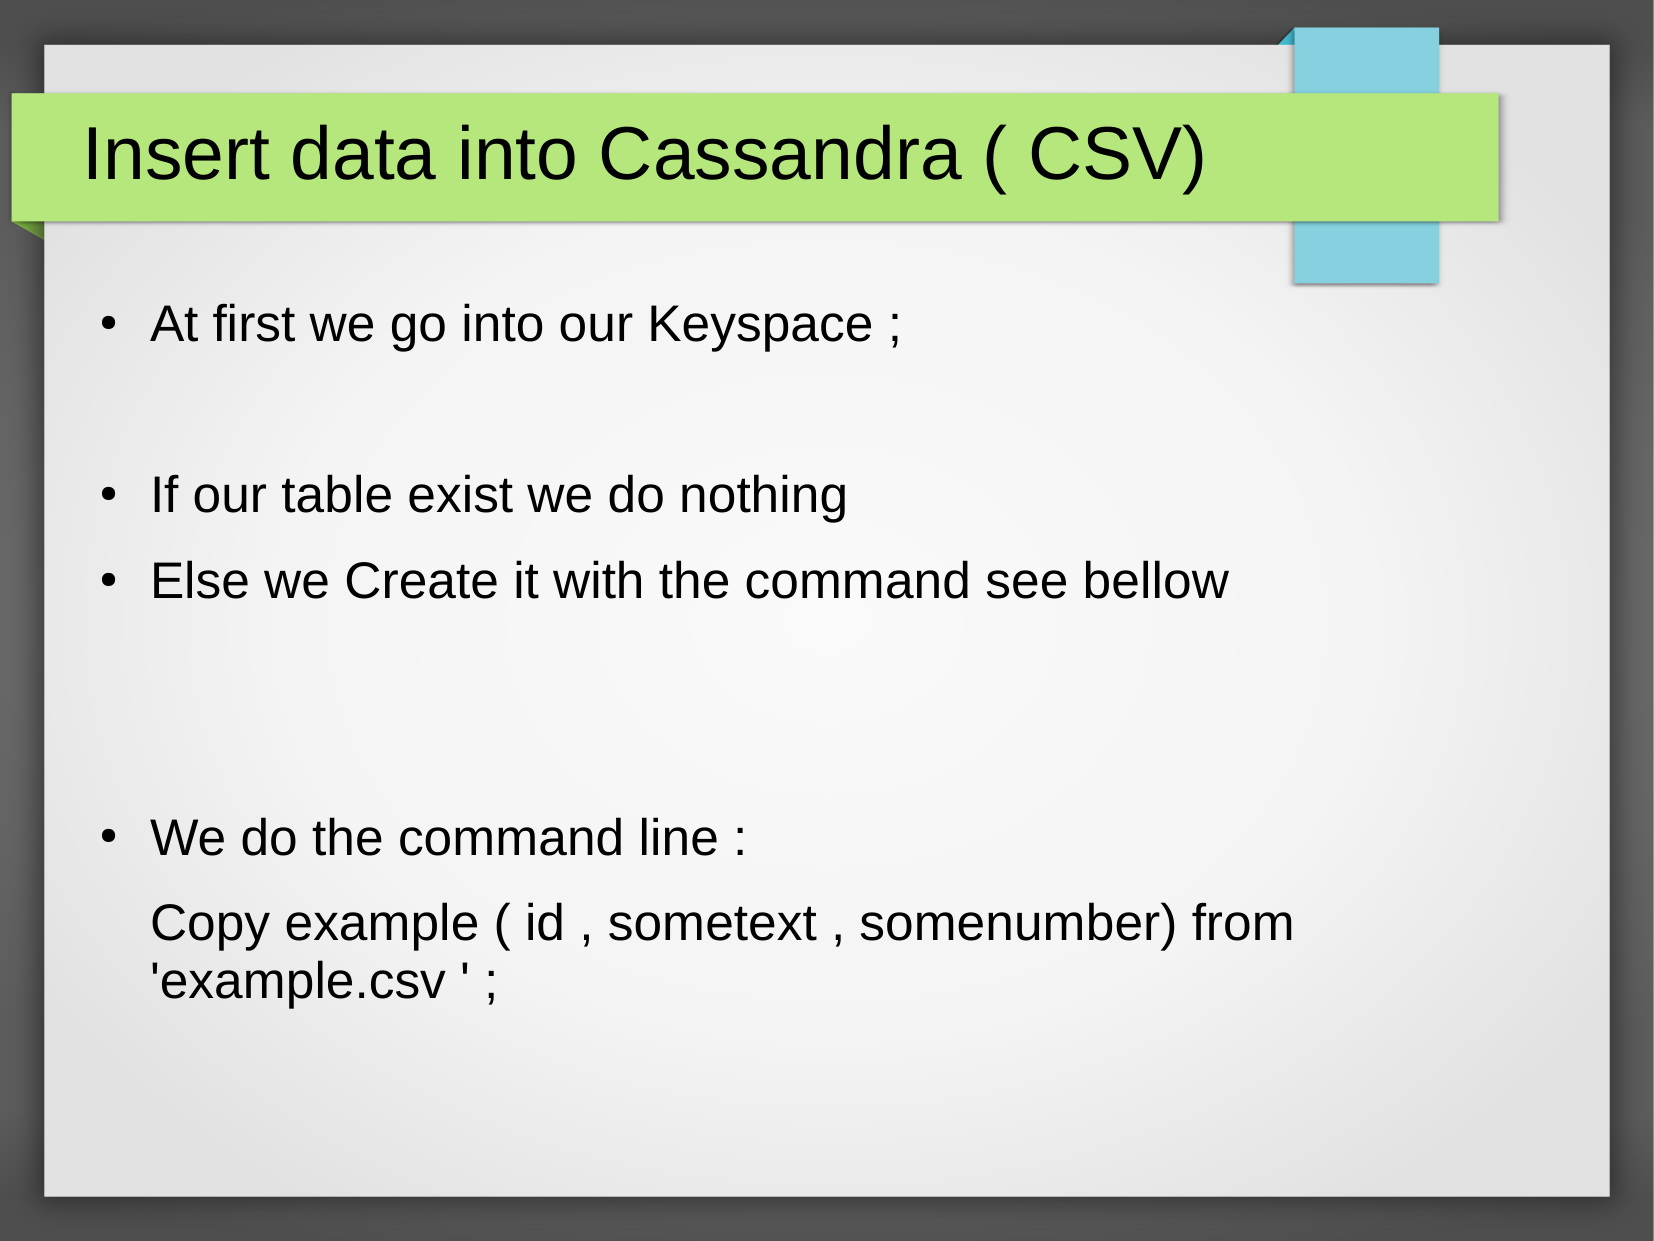

# Insert data into Cassandra ( CSV)
At first we go into our Keyspace ;
If our table exist we do nothing
Else we Create it with the command see bellow
We do the command line :
Copy example ( id , sometext , somenumber) from 'example.csv ' ;